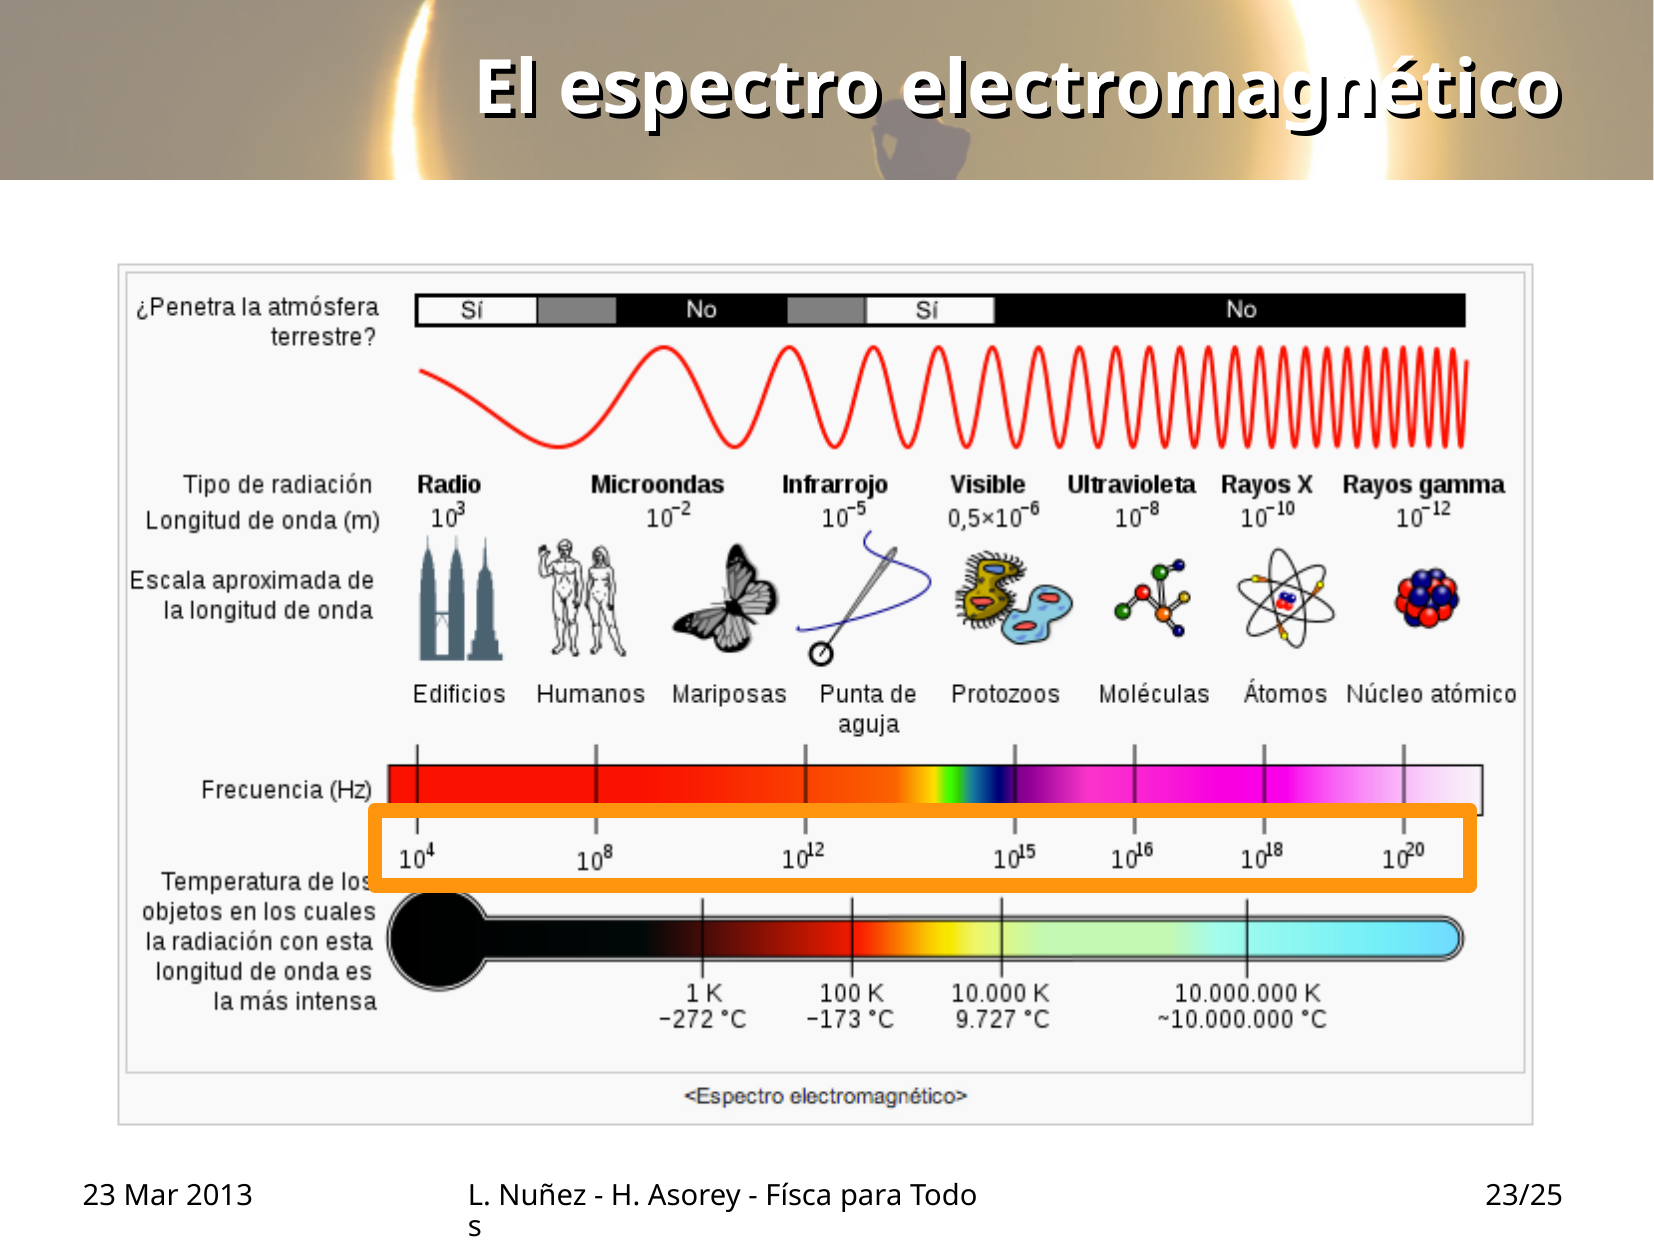

# El espectro electromagnético
23 Mar 2013
L. Nuñez - H. Asorey - Físca para Todos
23